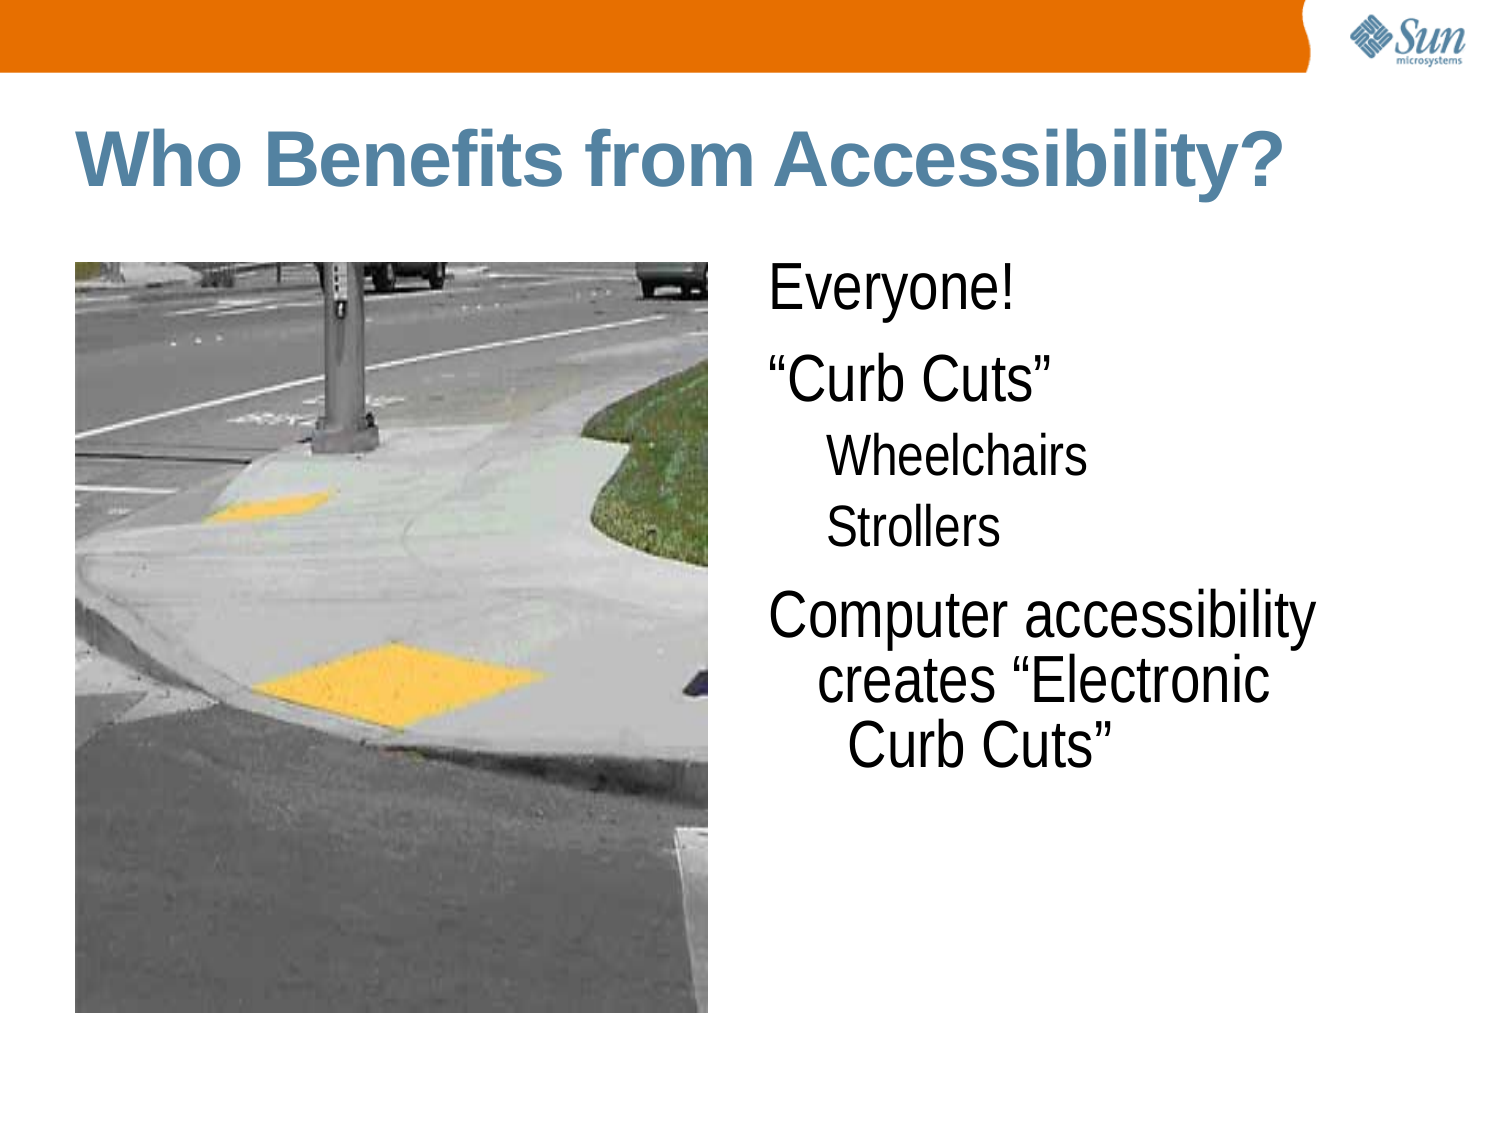

# Who Benefits from Accessibility?
Everyone!
“Curb Cuts”
Wheelchairs
Strollers
Computer accessibility creates “Electronic
 Curb Cuts”